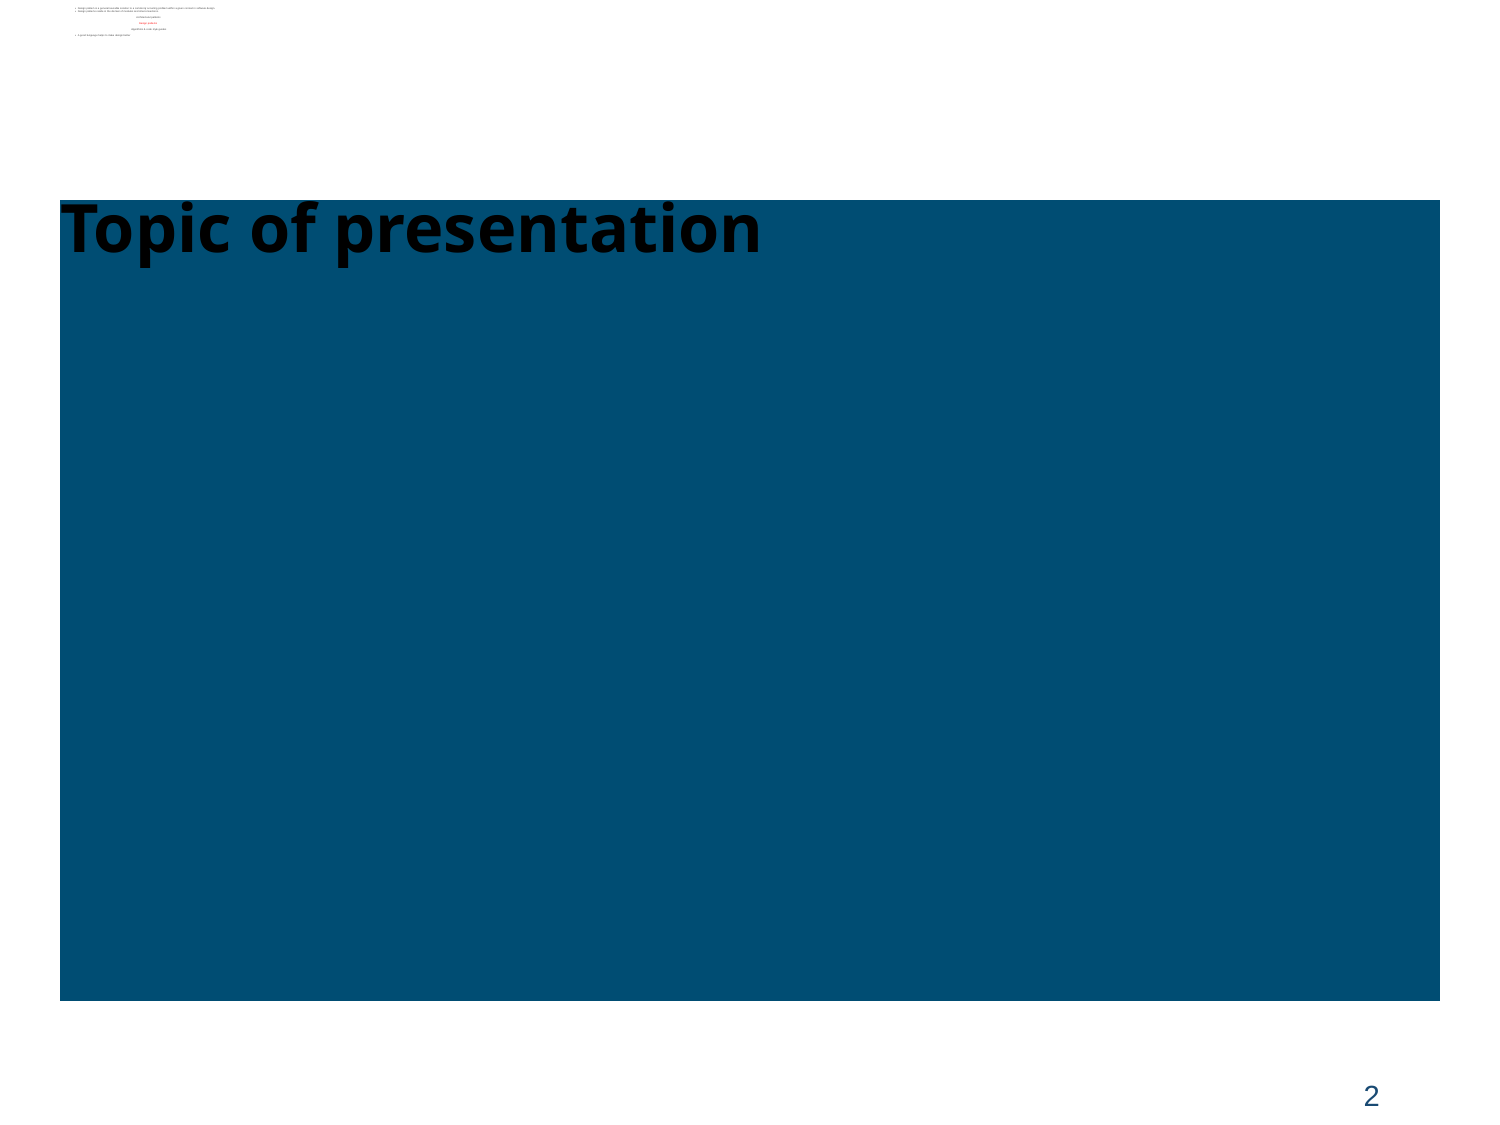

# Design pattern is a general reusable solution to a commonly occurring problem within a given context in software design.
Design patterns reside in the domain of modules and interconnections.
Architectural patterns
Design patterns
 Algorithms & code style guides
A good language helps to make design better
Topic of presentation
2